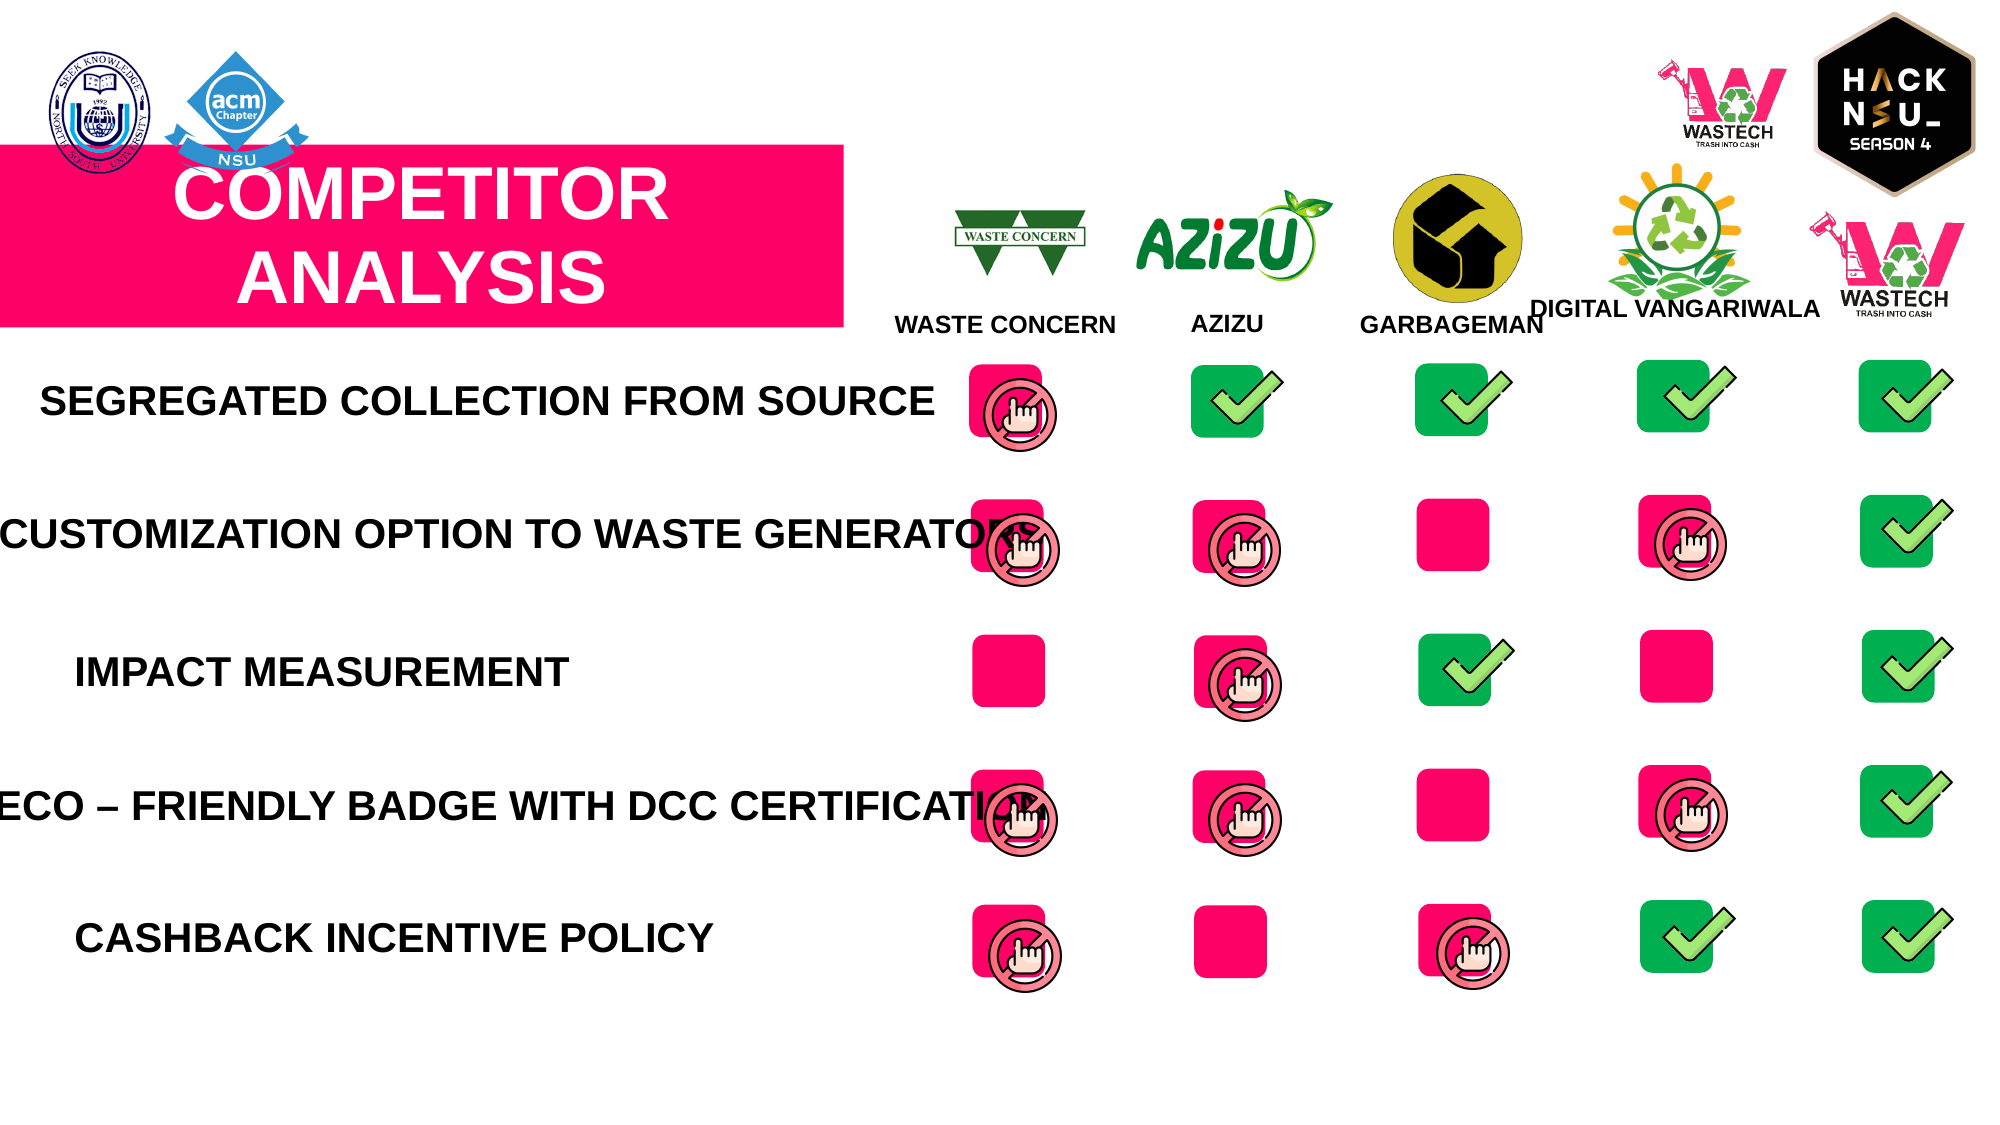

COMPETITOR ANALYSIS
DIGITAL VANGARIWALA
AZIZU
WASTE CONCERN
GARBAGEMAN
SEGREGATED COLLECTION FROM SOURCE
CUSTOMIZATION OPTION TO WASTE GENERATORS
IMPACT MEASUREMENT
ECO – FRIENDLY BADGE WITH DCC CERTIFICATION
CASHBACK INCENTIVE POLICY